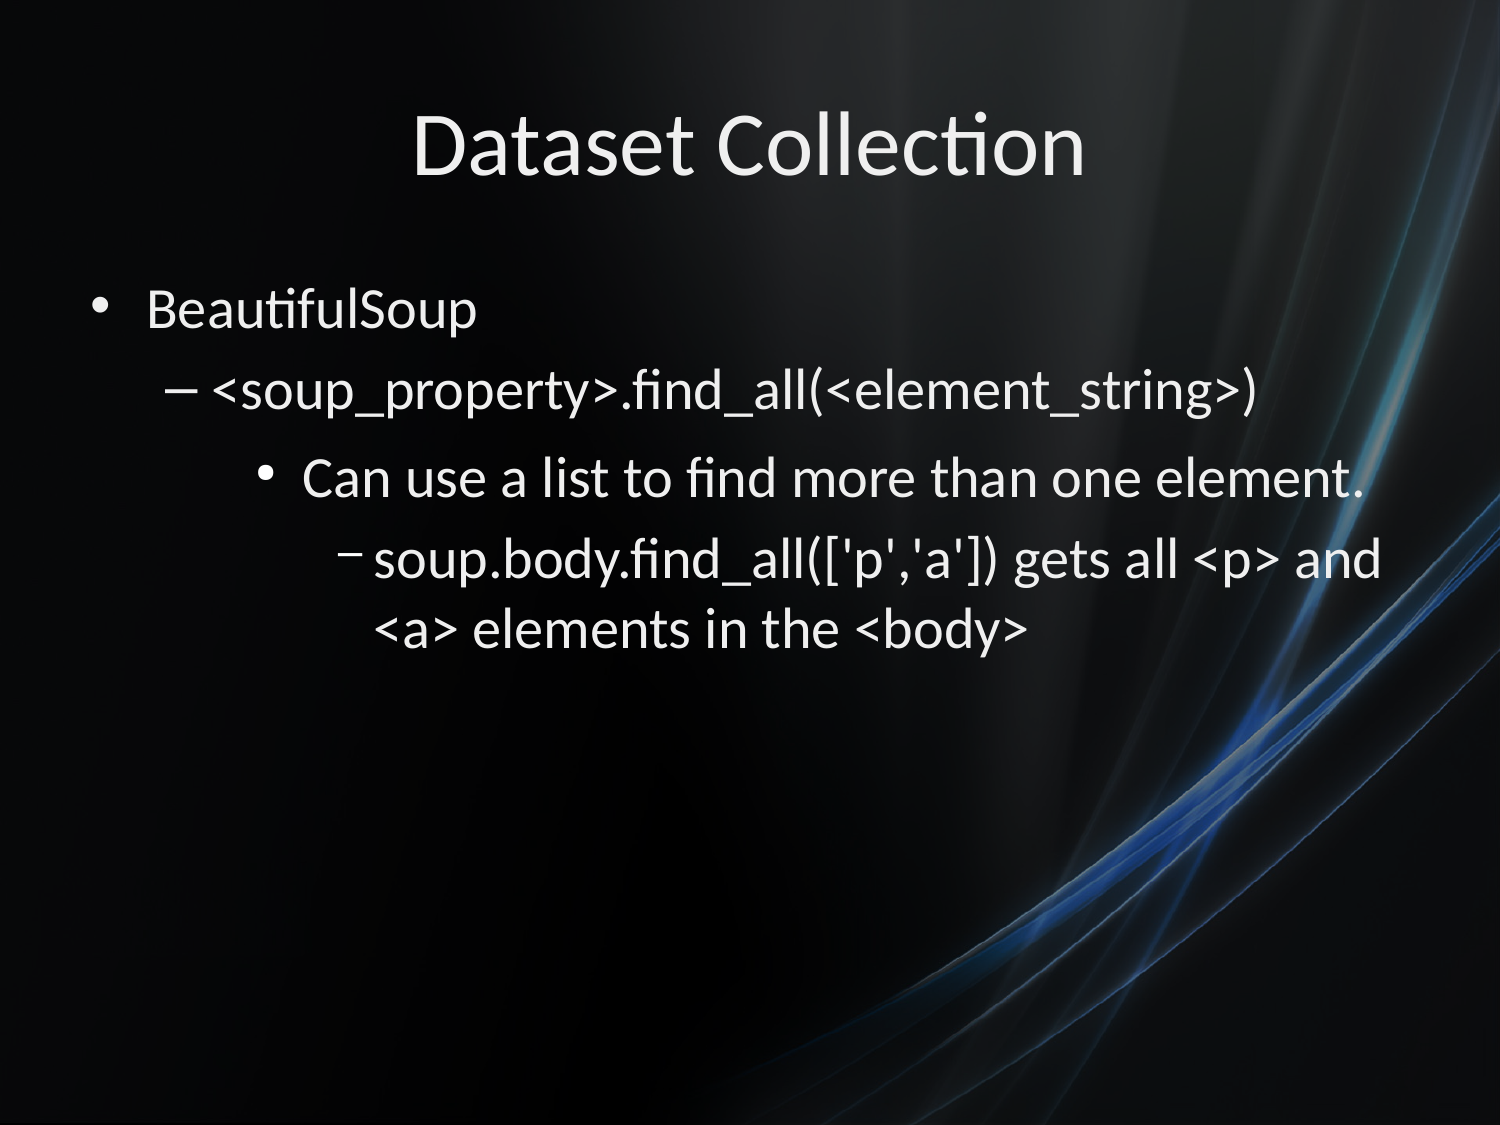

# Dataset Collection
BeautifulSoup
<soup_property>.find_all(<element_string>)
Can use a list to find more than one element.
soup.body.find_all(['p','a']) gets all <p> and <a> elements in the <body>